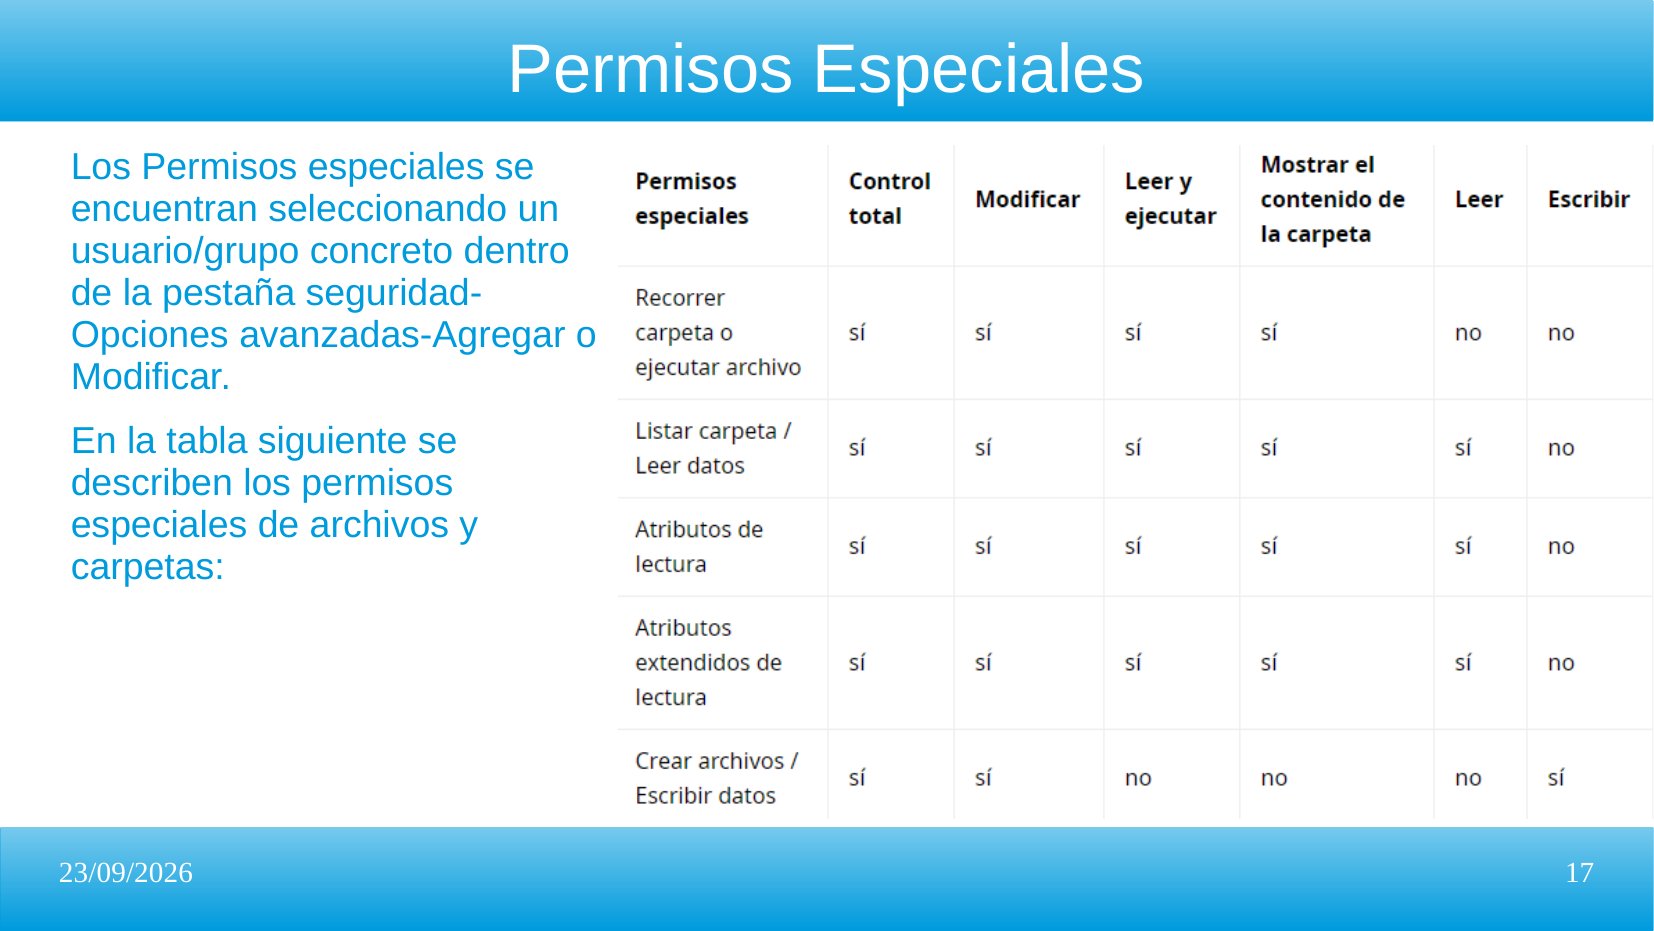

# Permisos Especiales
Los Permisos especiales se encuentran seleccionando un usuario/grupo concreto dentro de la pestaña seguridad-Opciones avanzadas-Agregar o Modificar.
En la tabla siguiente se describen los permisos especiales de archivos y carpetas:
17